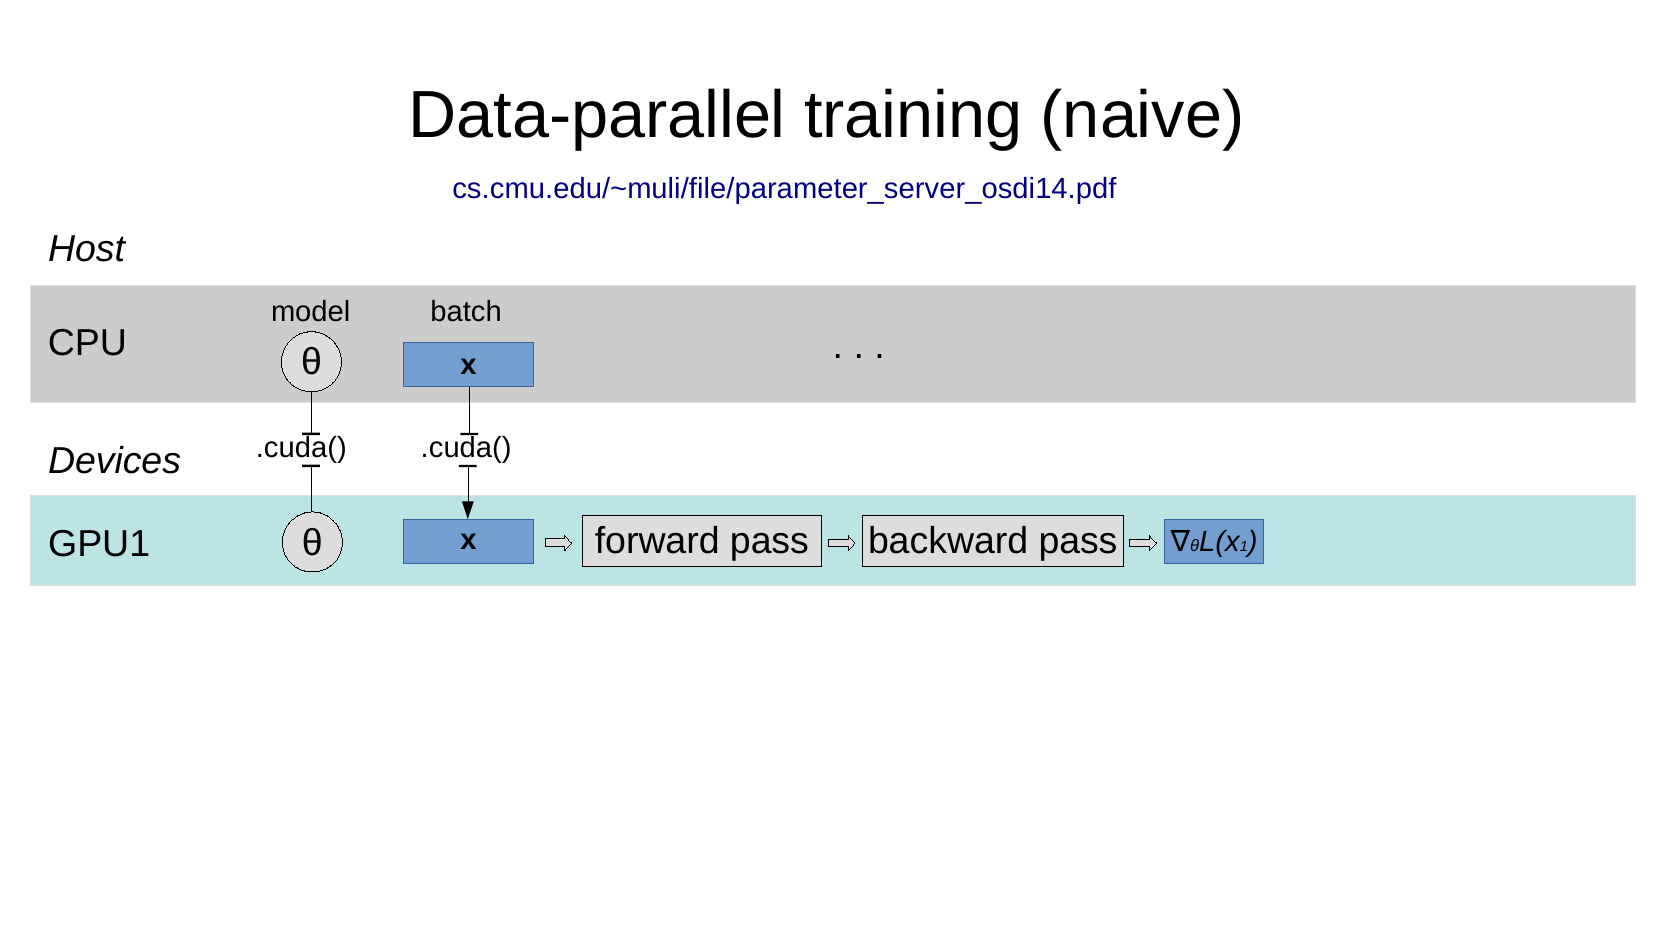

# Data-parallel training (naive)
cs.cmu.edu/~muli/file/parameter_server_osdi14.pdf
Host
model
batch
CPU
. . .
θ
x
.cuda()
.cuda()
Devices
θ
GPU1
forward pass
backward pass
x
∇θL(x1)